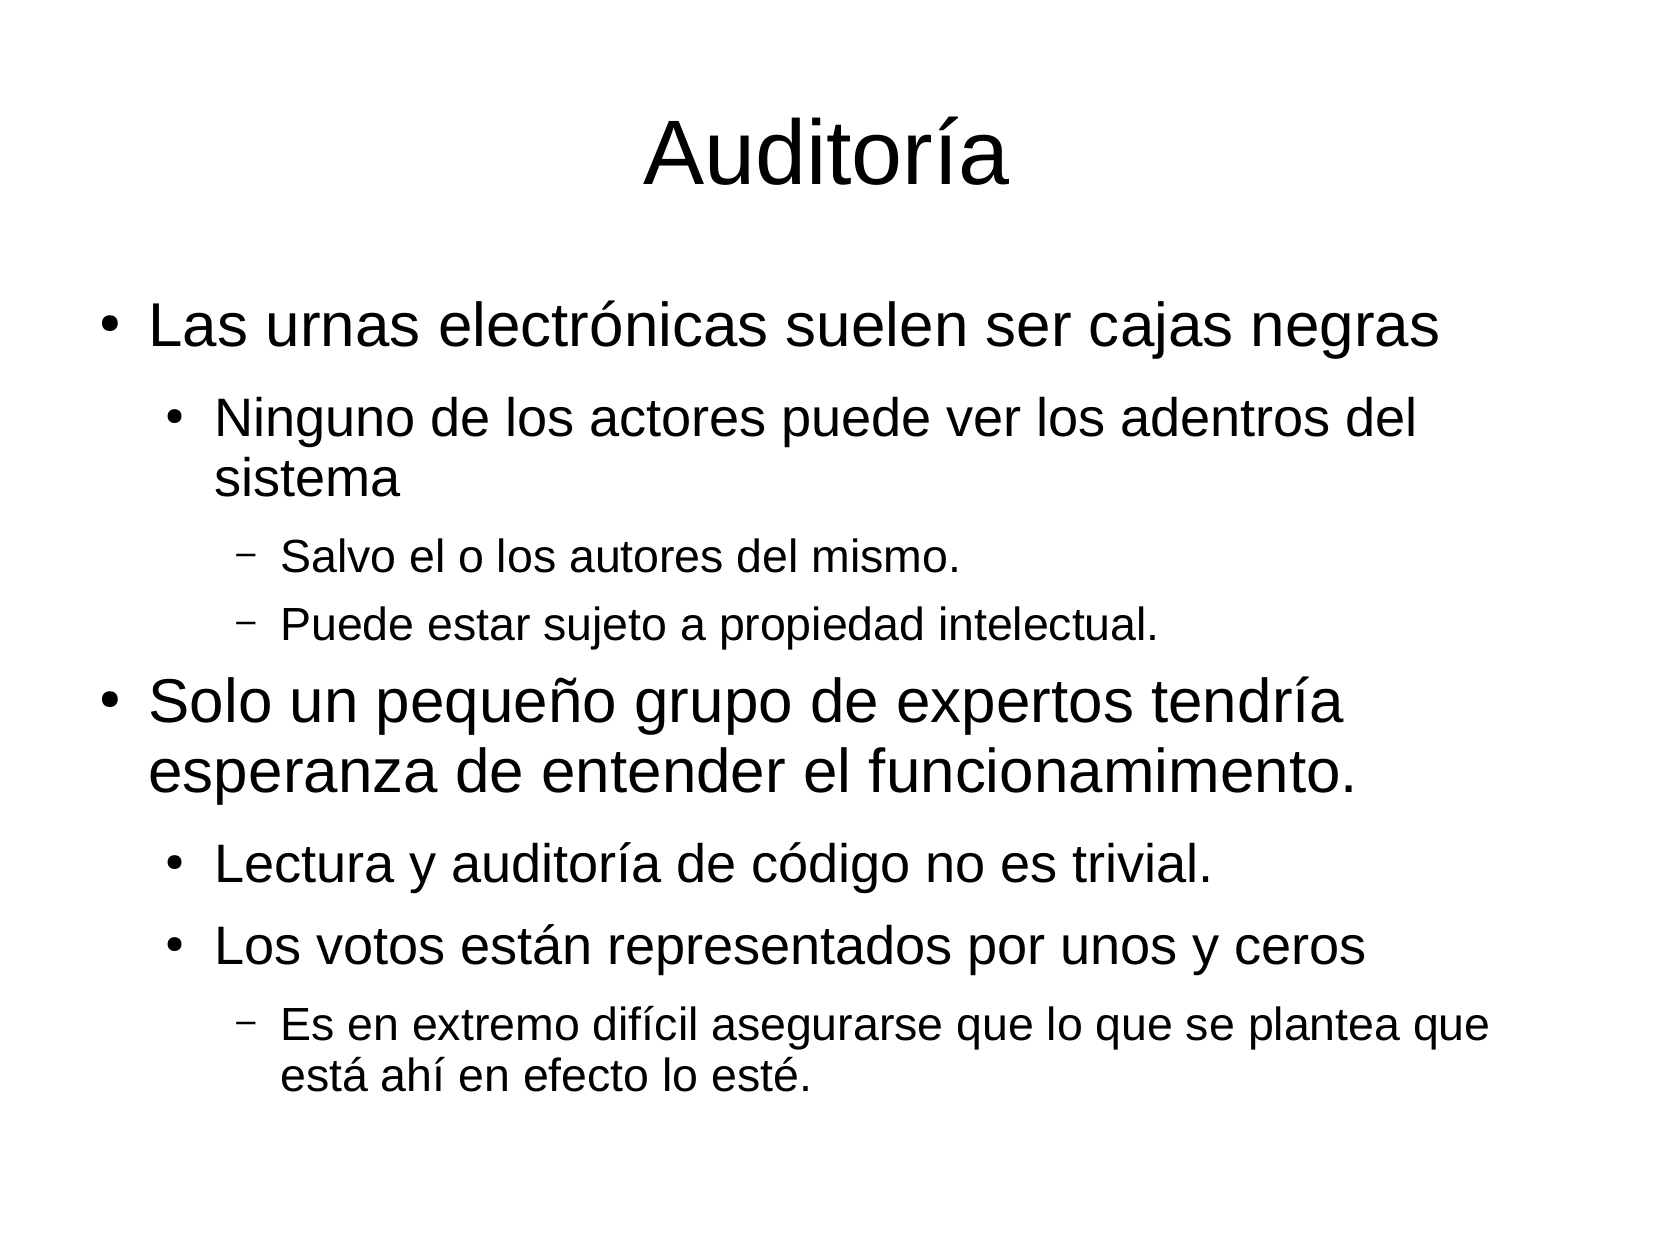

# Auditoría
Las urnas electrónicas suelen ser cajas negras
Ninguno de los actores puede ver los adentros del sistema
Salvo el o los autores del mismo.
Puede estar sujeto a propiedad intelectual.
Solo un pequeño grupo de expertos tendría esperanza de entender el funcionamimento.
Lectura y auditoría de código no es trivial.
Los votos están representados por unos y ceros
Es en extremo difícil asegurarse que lo que se plantea que está ahí en efecto lo esté.